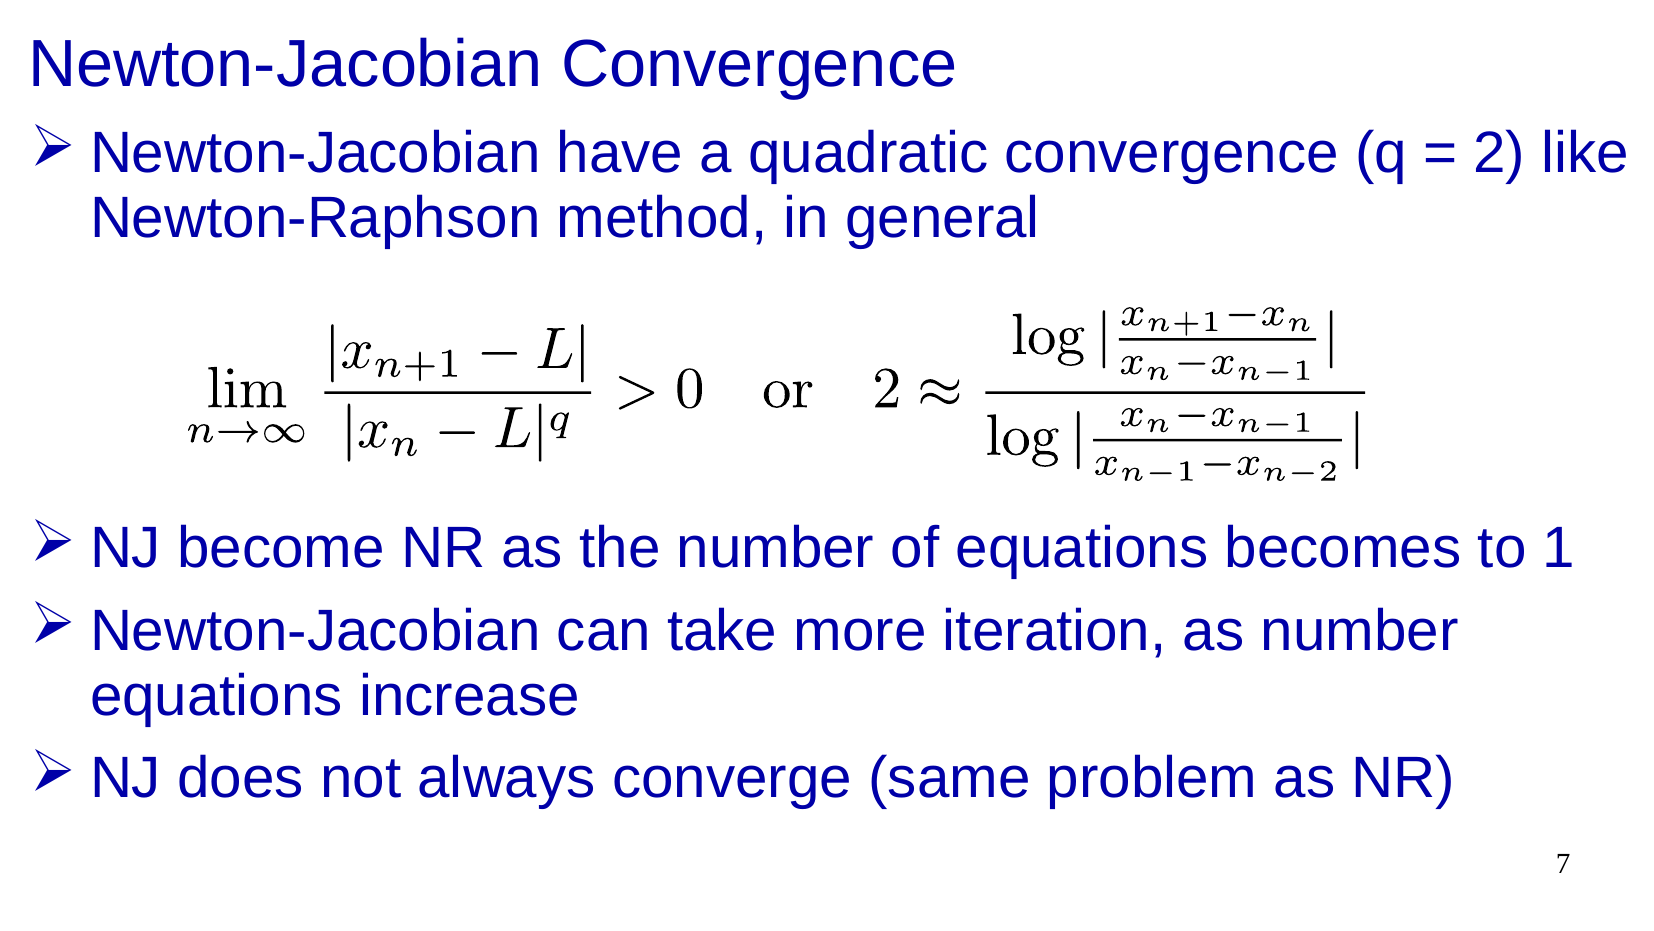

# Newton-Jacobian Convergence
Newton-Jacobian have a quadratic convergence (q = 2) like Newton-Raphson method, in general
NJ become NR as the number of equations becomes to 1
Newton-Jacobian can take more iteration, as number equations increase
NJ does not always converge (same problem as NR)
7